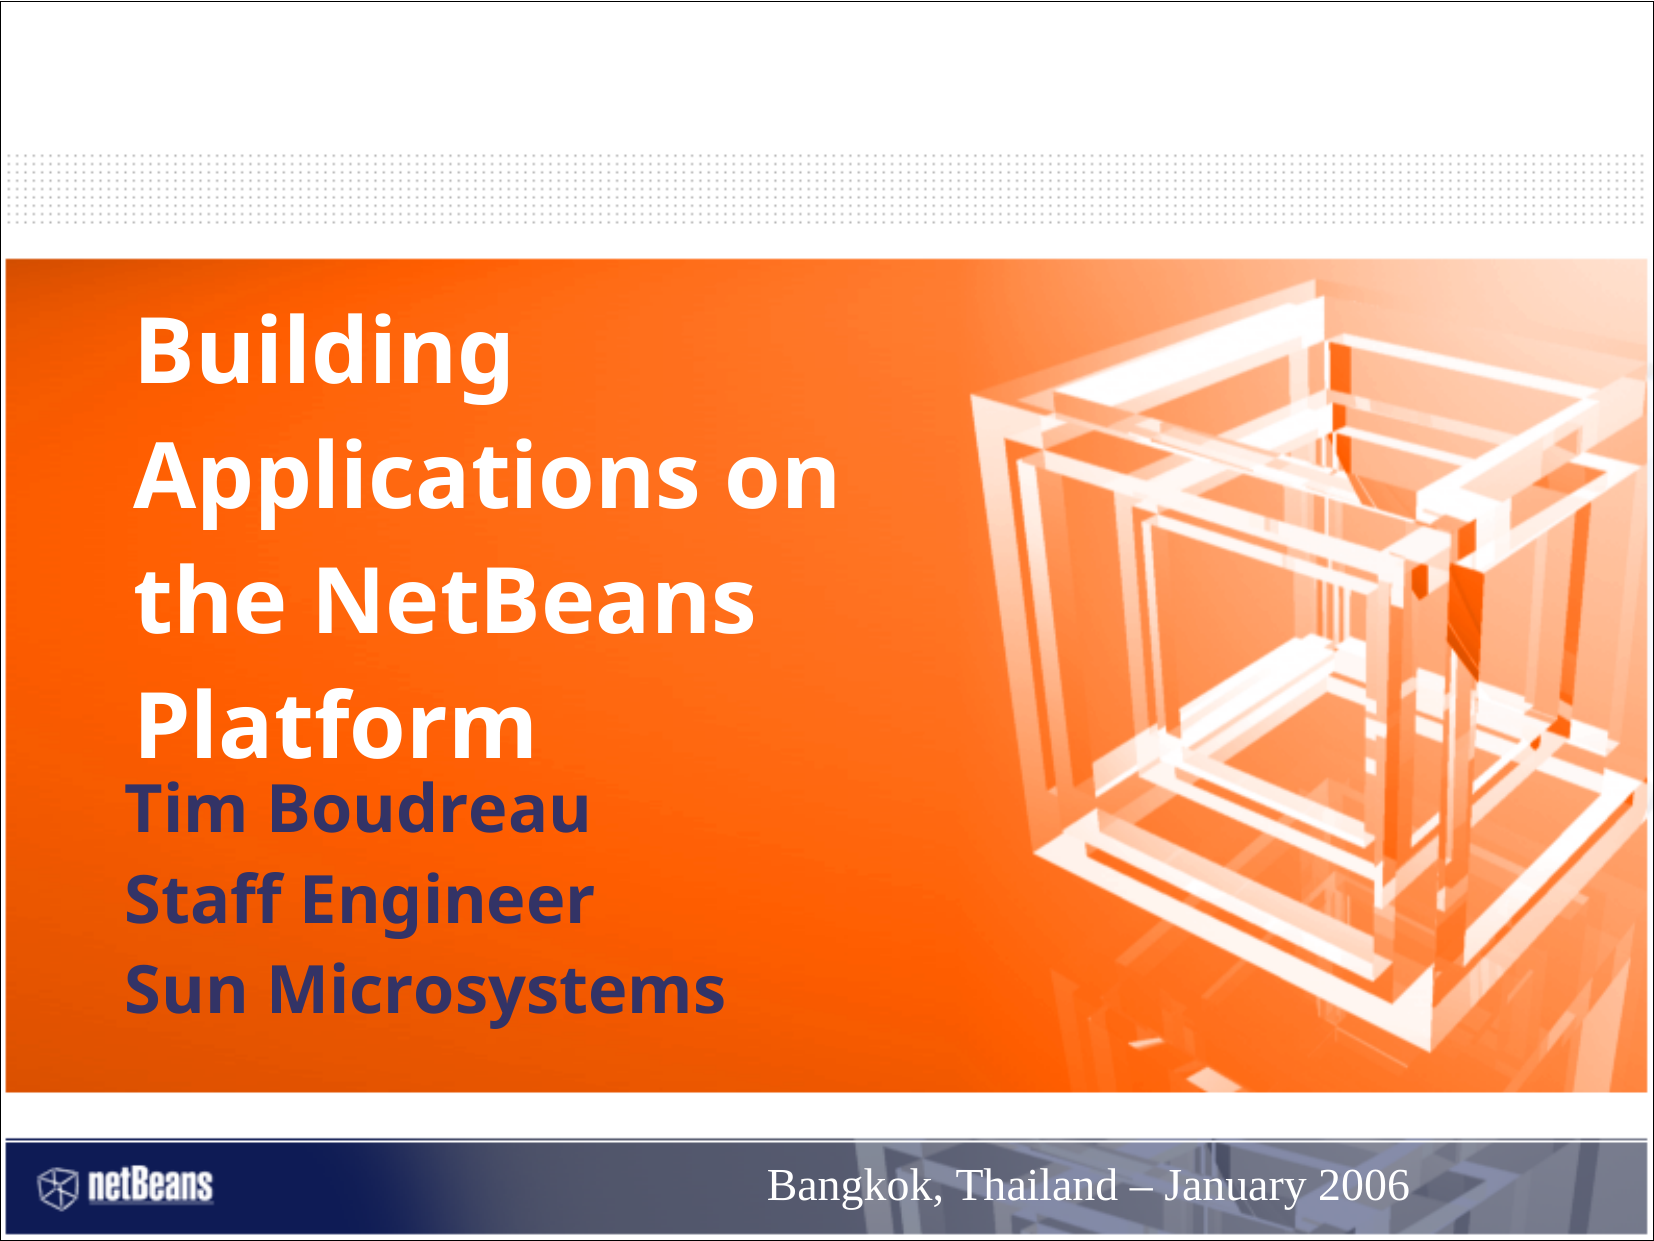

Building Applications on the NetBeans Platform
Tim Boudreau
Staff Engineer
Sun Microsystems
Bangkok, Thailand – January 2006